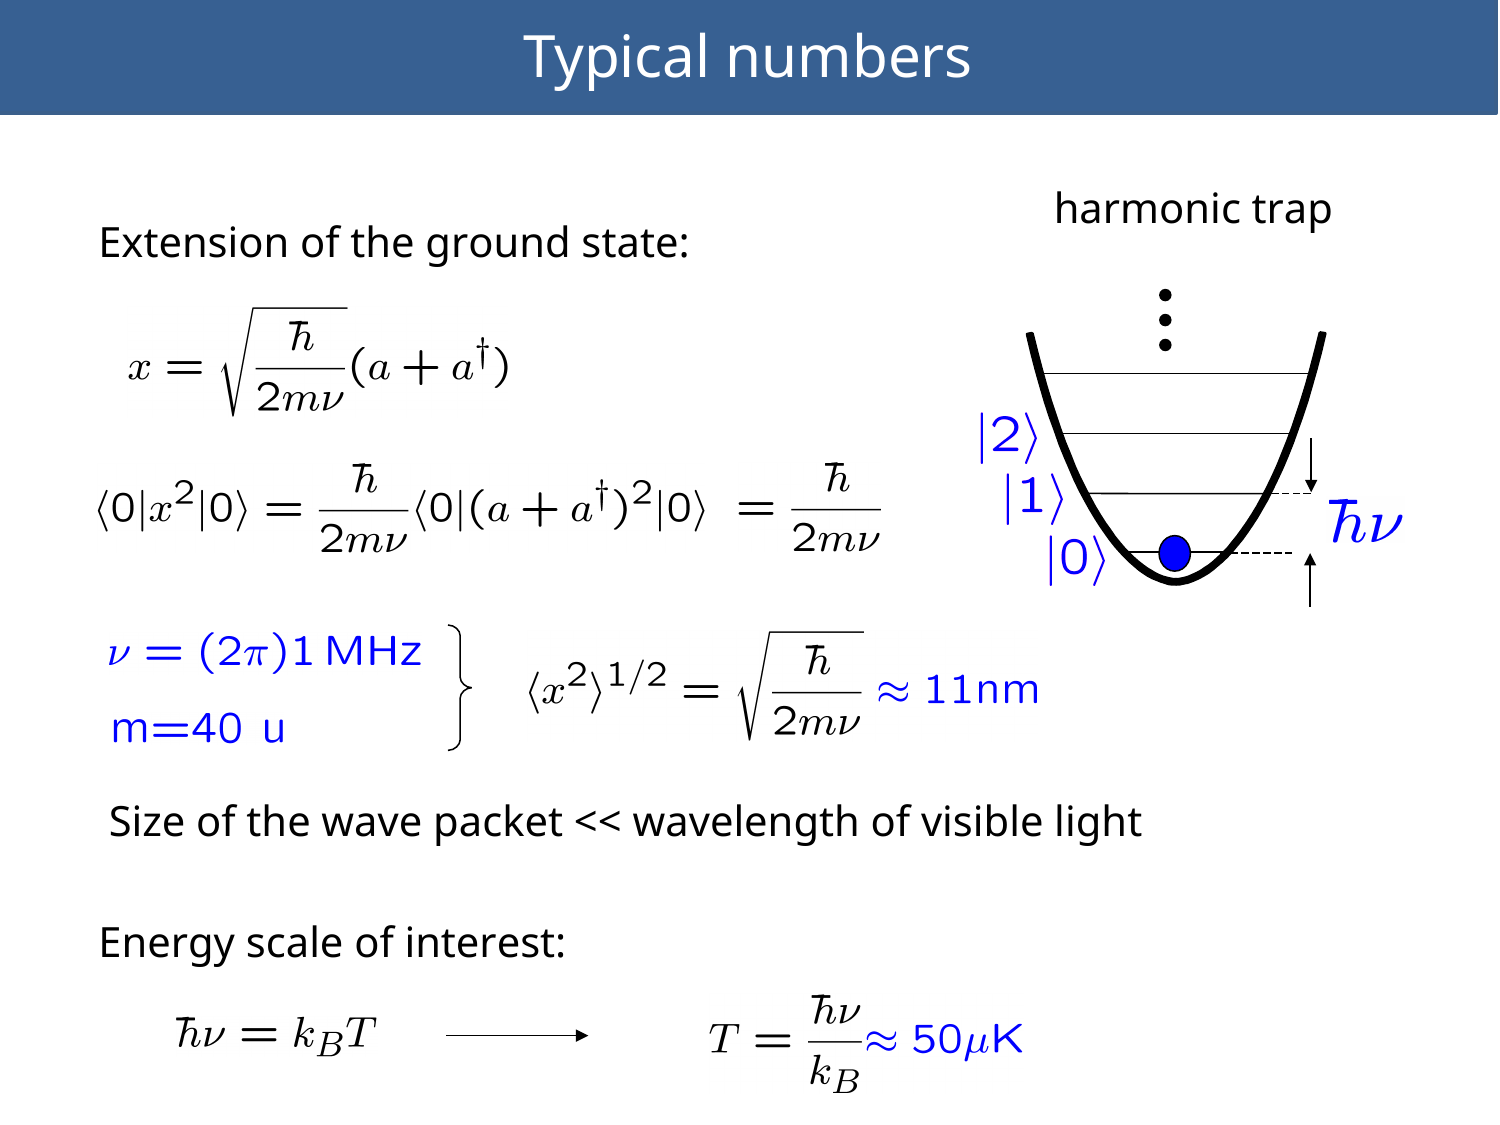

# Typical numbers
harmonic trap
Extension of the ground state:
Size of the wave packet << wavelength of visible light
Energy scale of interest: